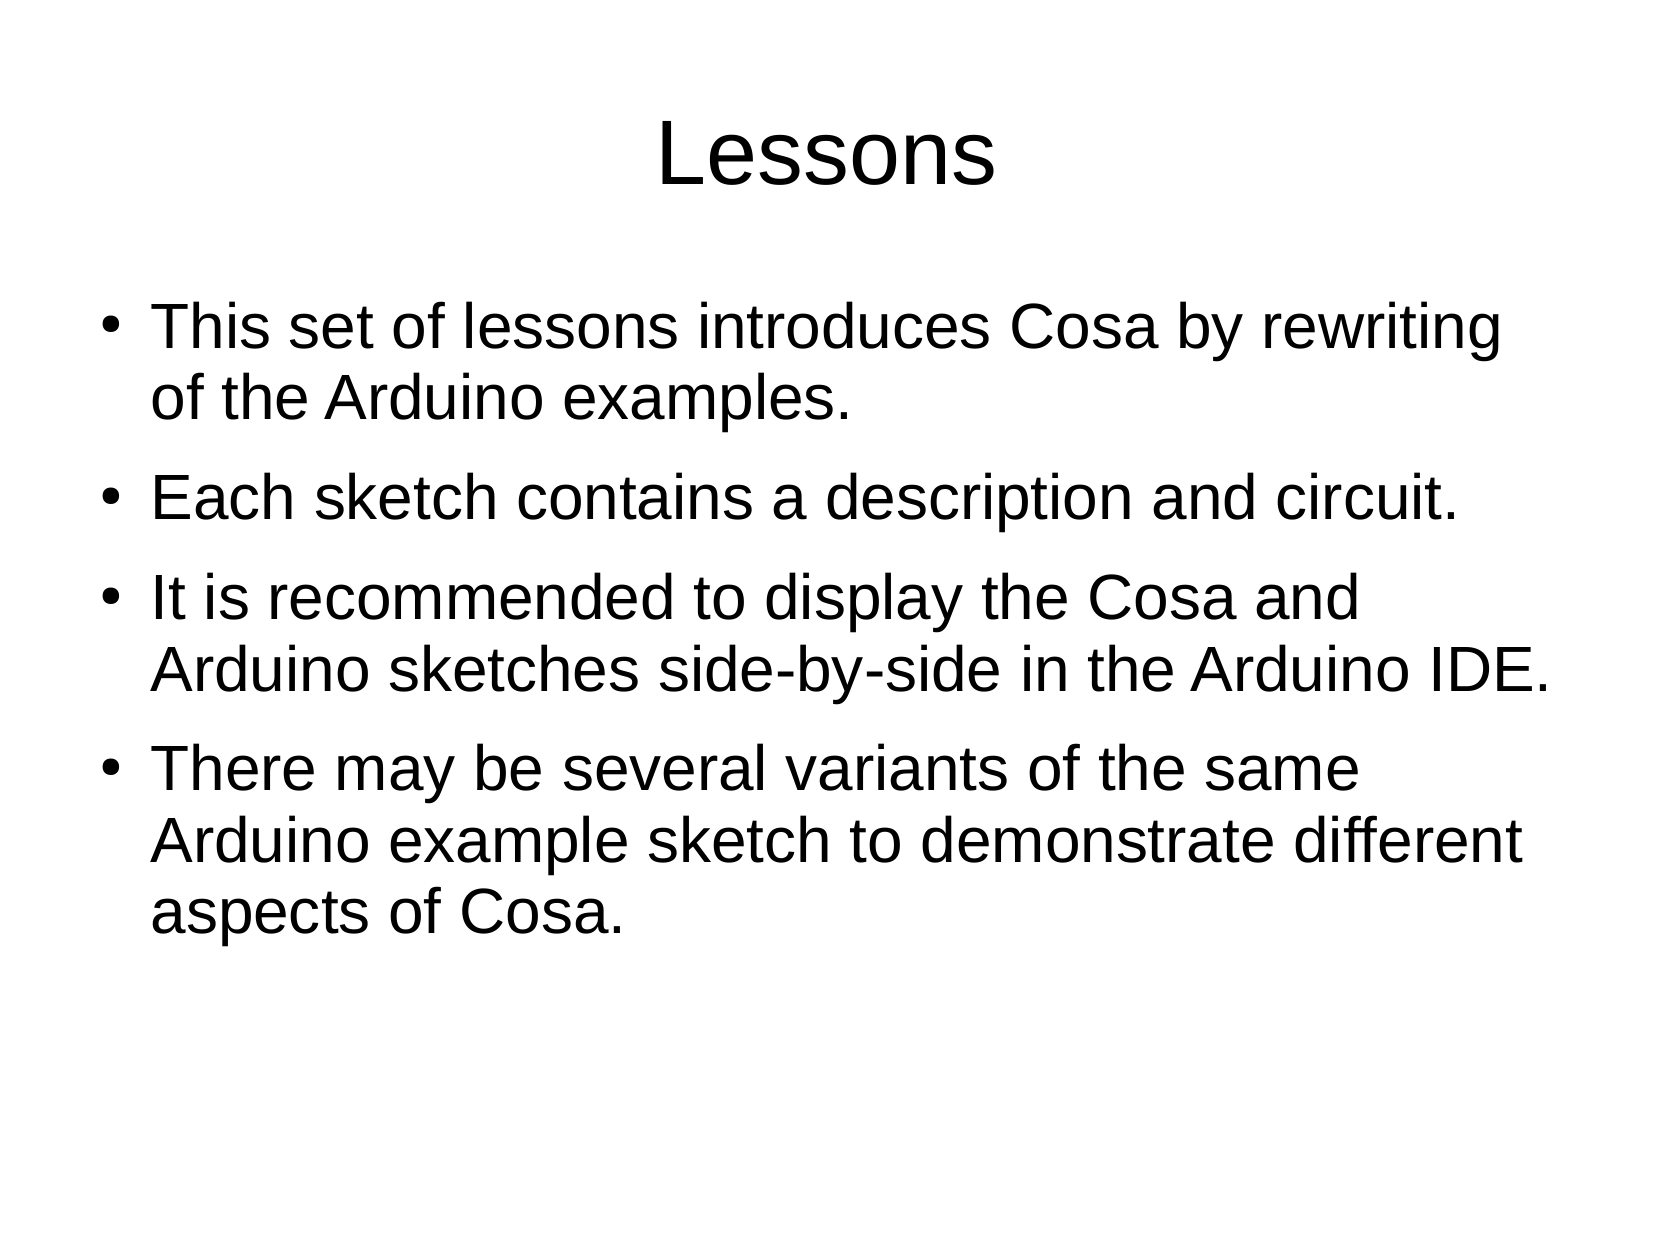

# Lessons
This set of lessons introduces Cosa by rewriting of the Arduino examples.
Each sketch contains a description and circuit.
It is recommended to display the Cosa and Arduino sketches side-by-side in the Arduino IDE.
There may be several variants of the same Arduino example sketch to demonstrate different aspects of Cosa.